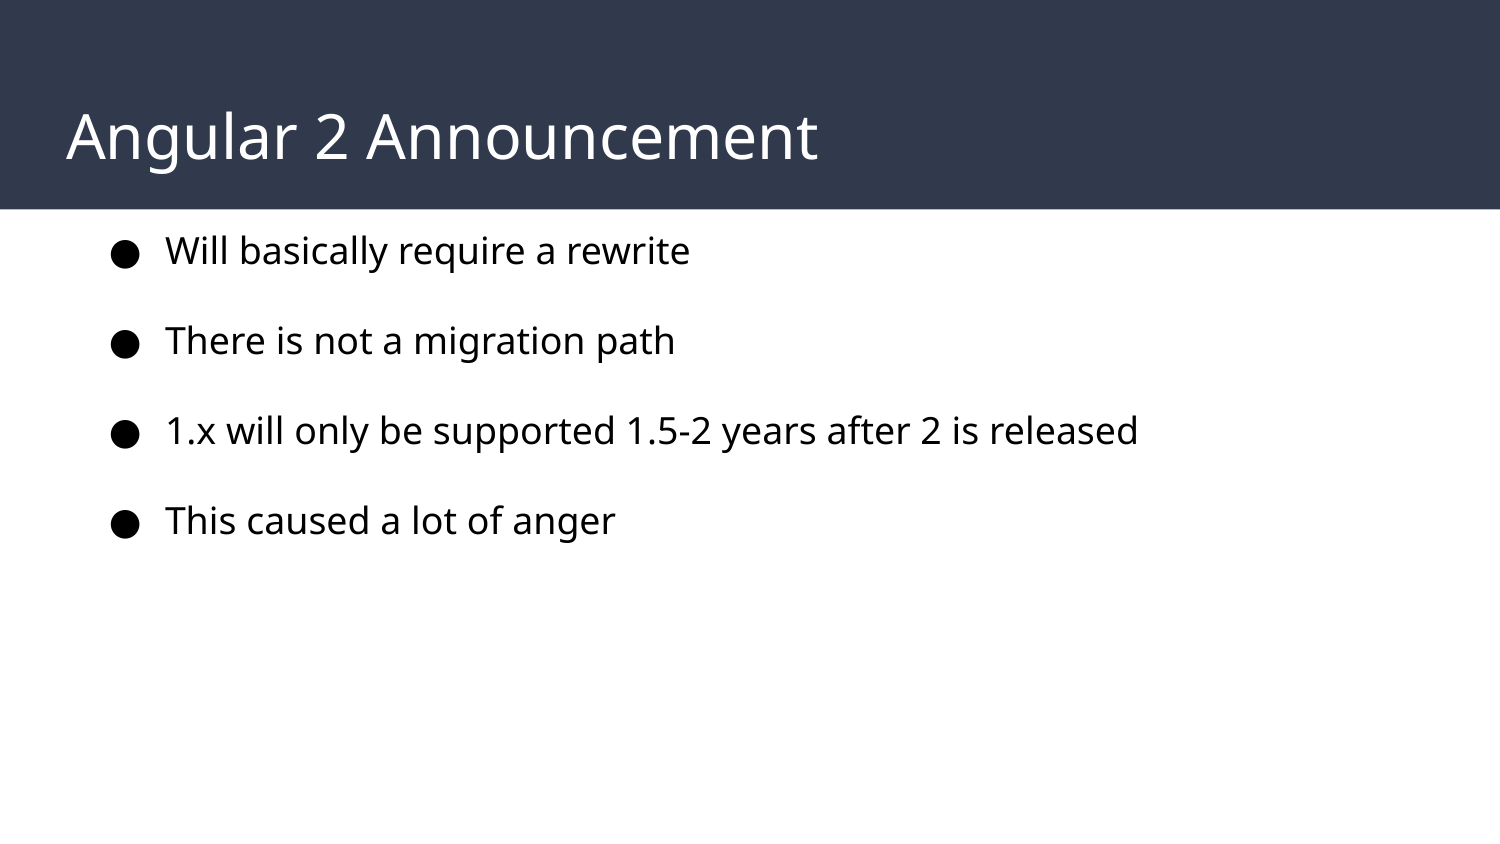

# Angular 2 Announcement
Will basically require a rewrite
There is not a migration path
1.x will only be supported 1.5-2 years after 2 is released
This caused a lot of anger